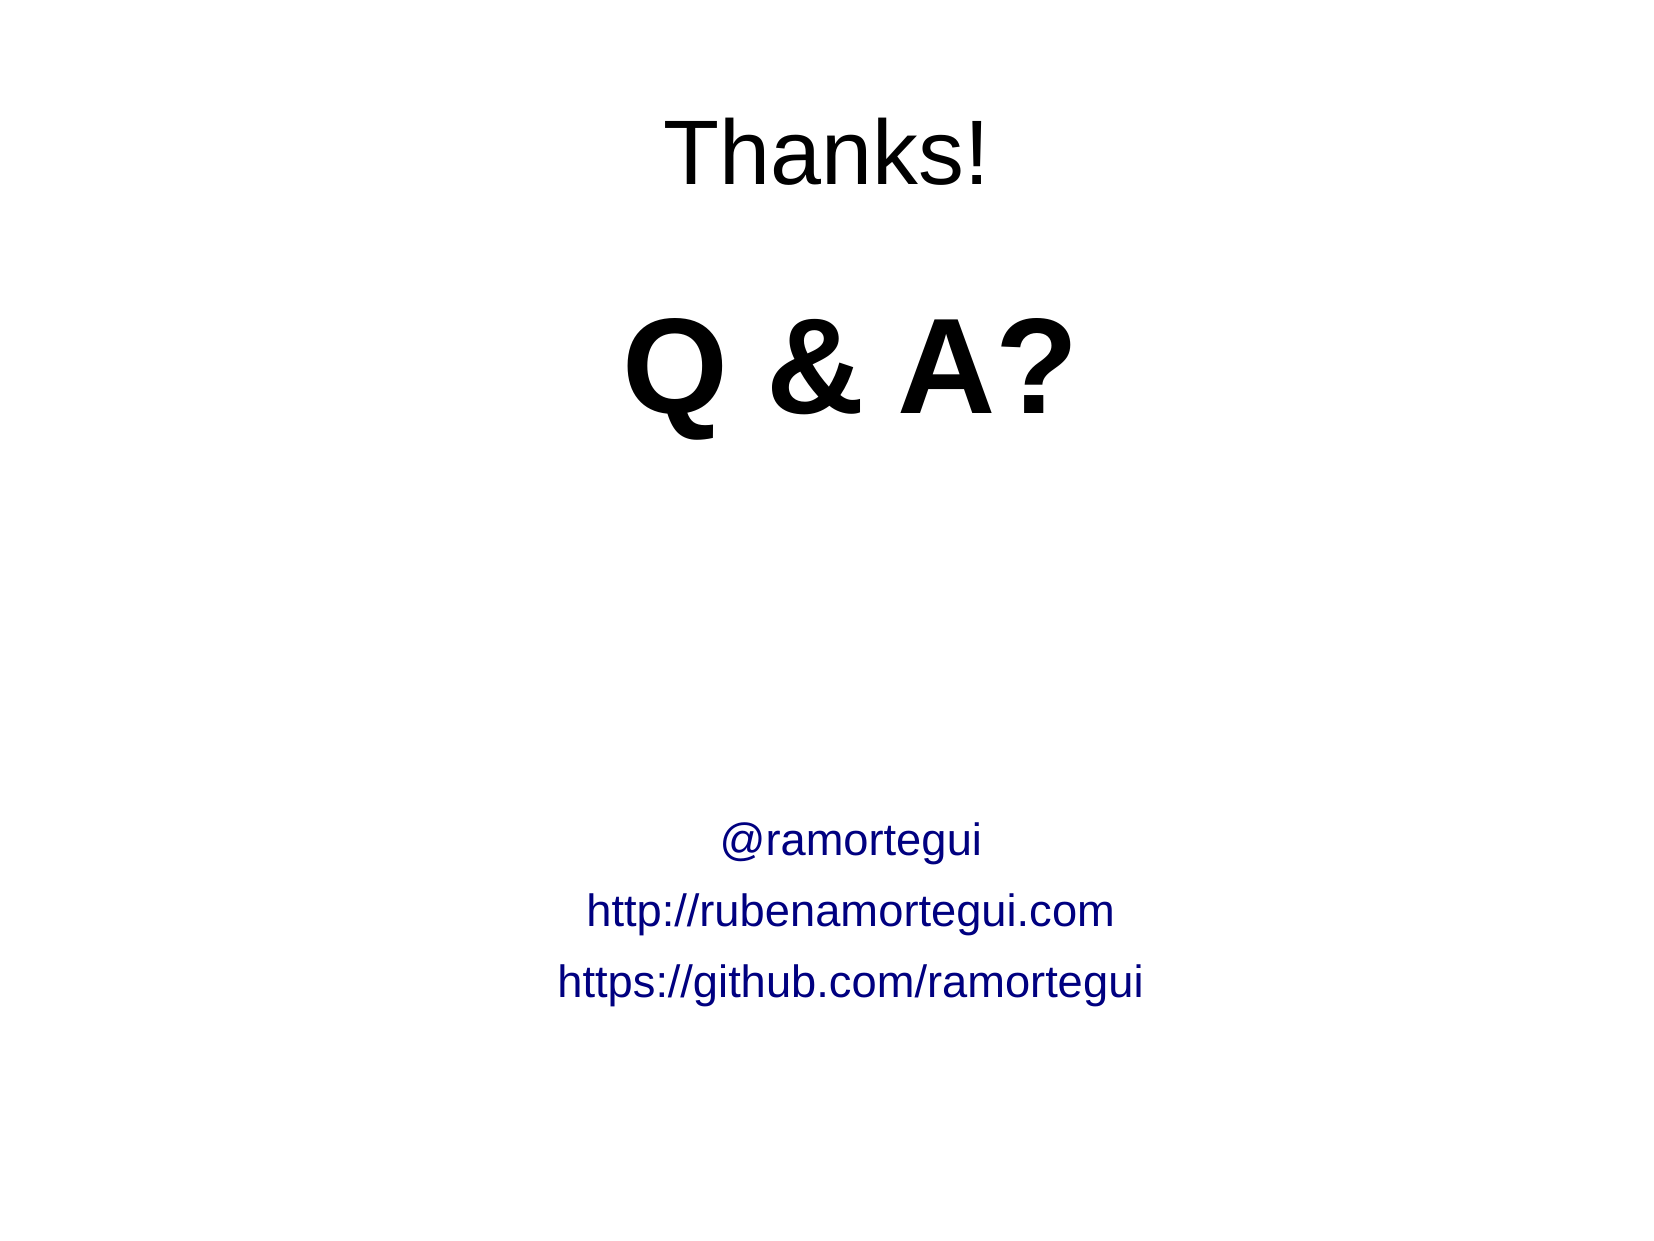

# Thanks!
Q & A?
@ramortegui
http://rubenamortegui.com
https://github.com/ramortegui